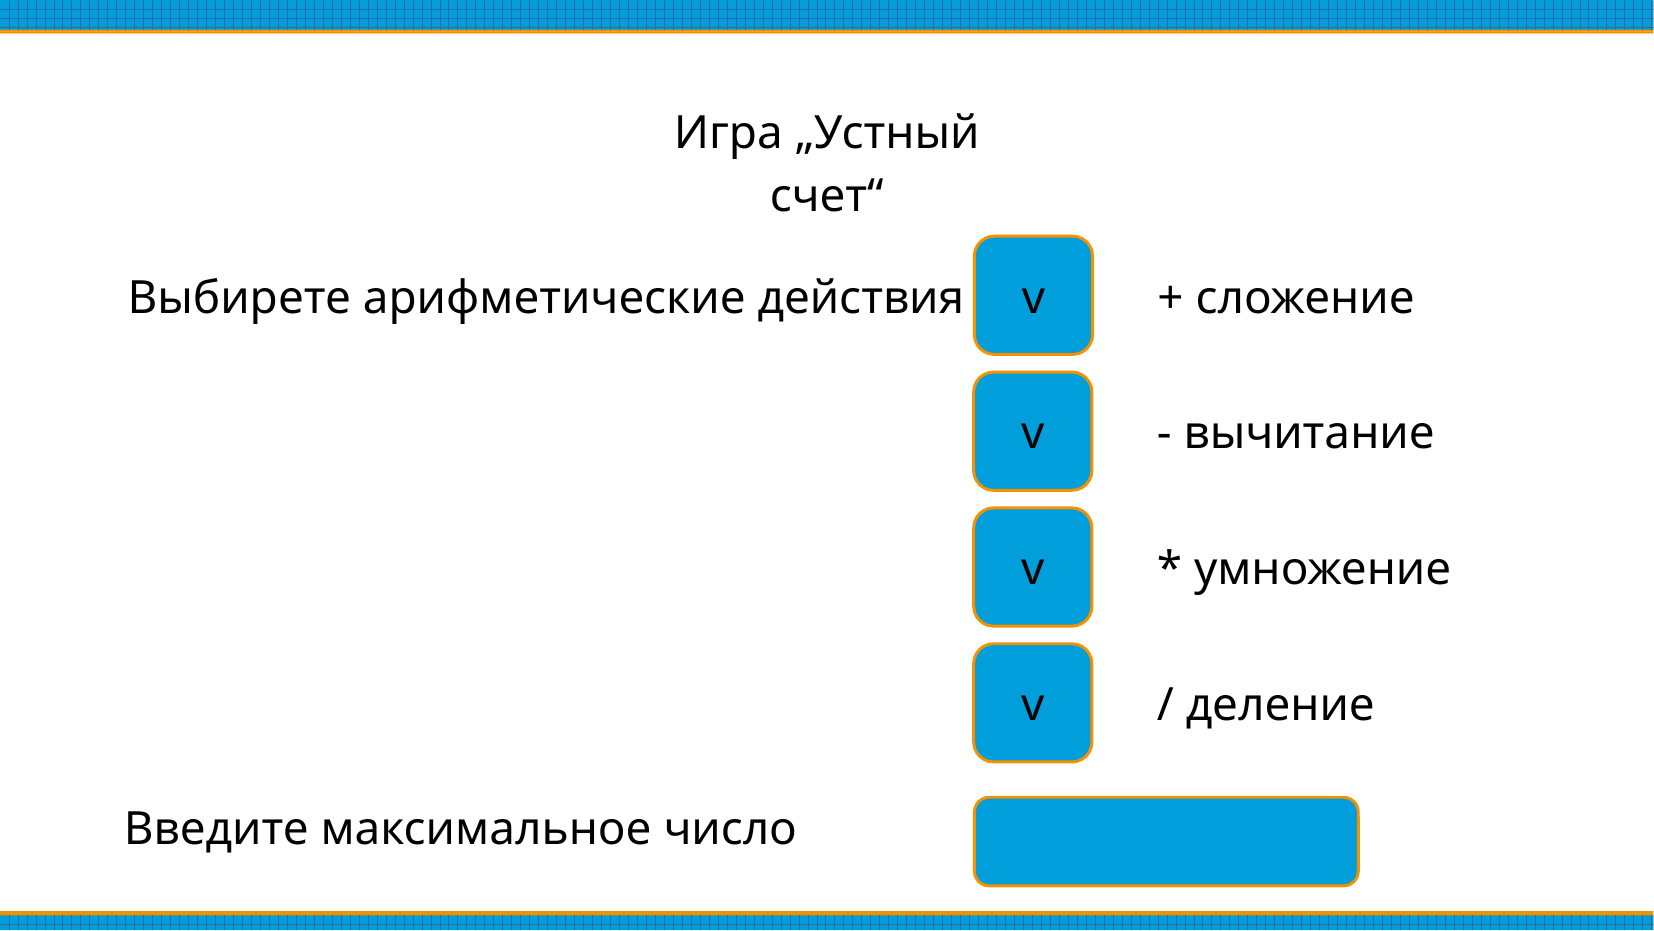

Игра „Устный счет“
Выбирете арифметические действия
v
+ сложение
v
- вычитание
v
* умножение
v
/ деление
Введите максимальное число